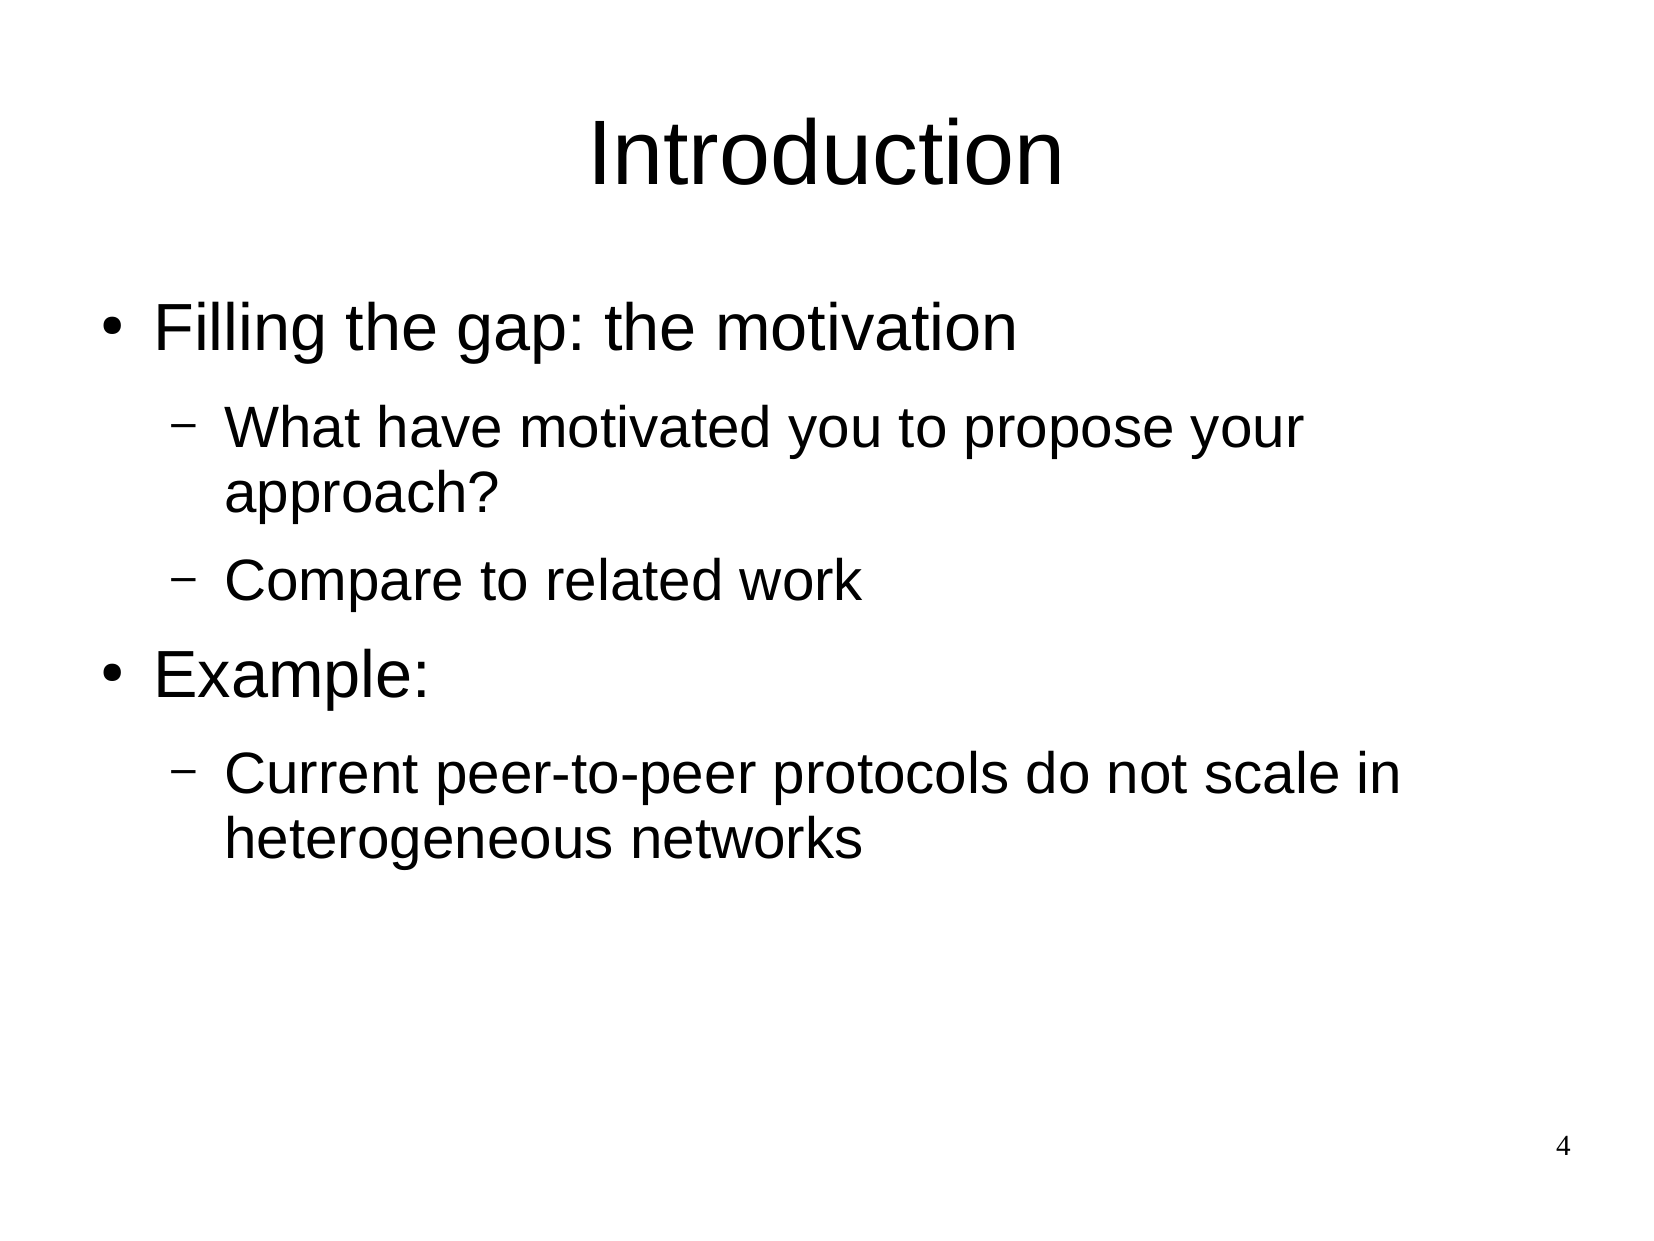

# Introduction
Filling the gap: the motivation
What have motivated you to propose your approach?
Compare to related work
Example:
Current peer-to-peer protocols do not scale in heterogeneous networks
4